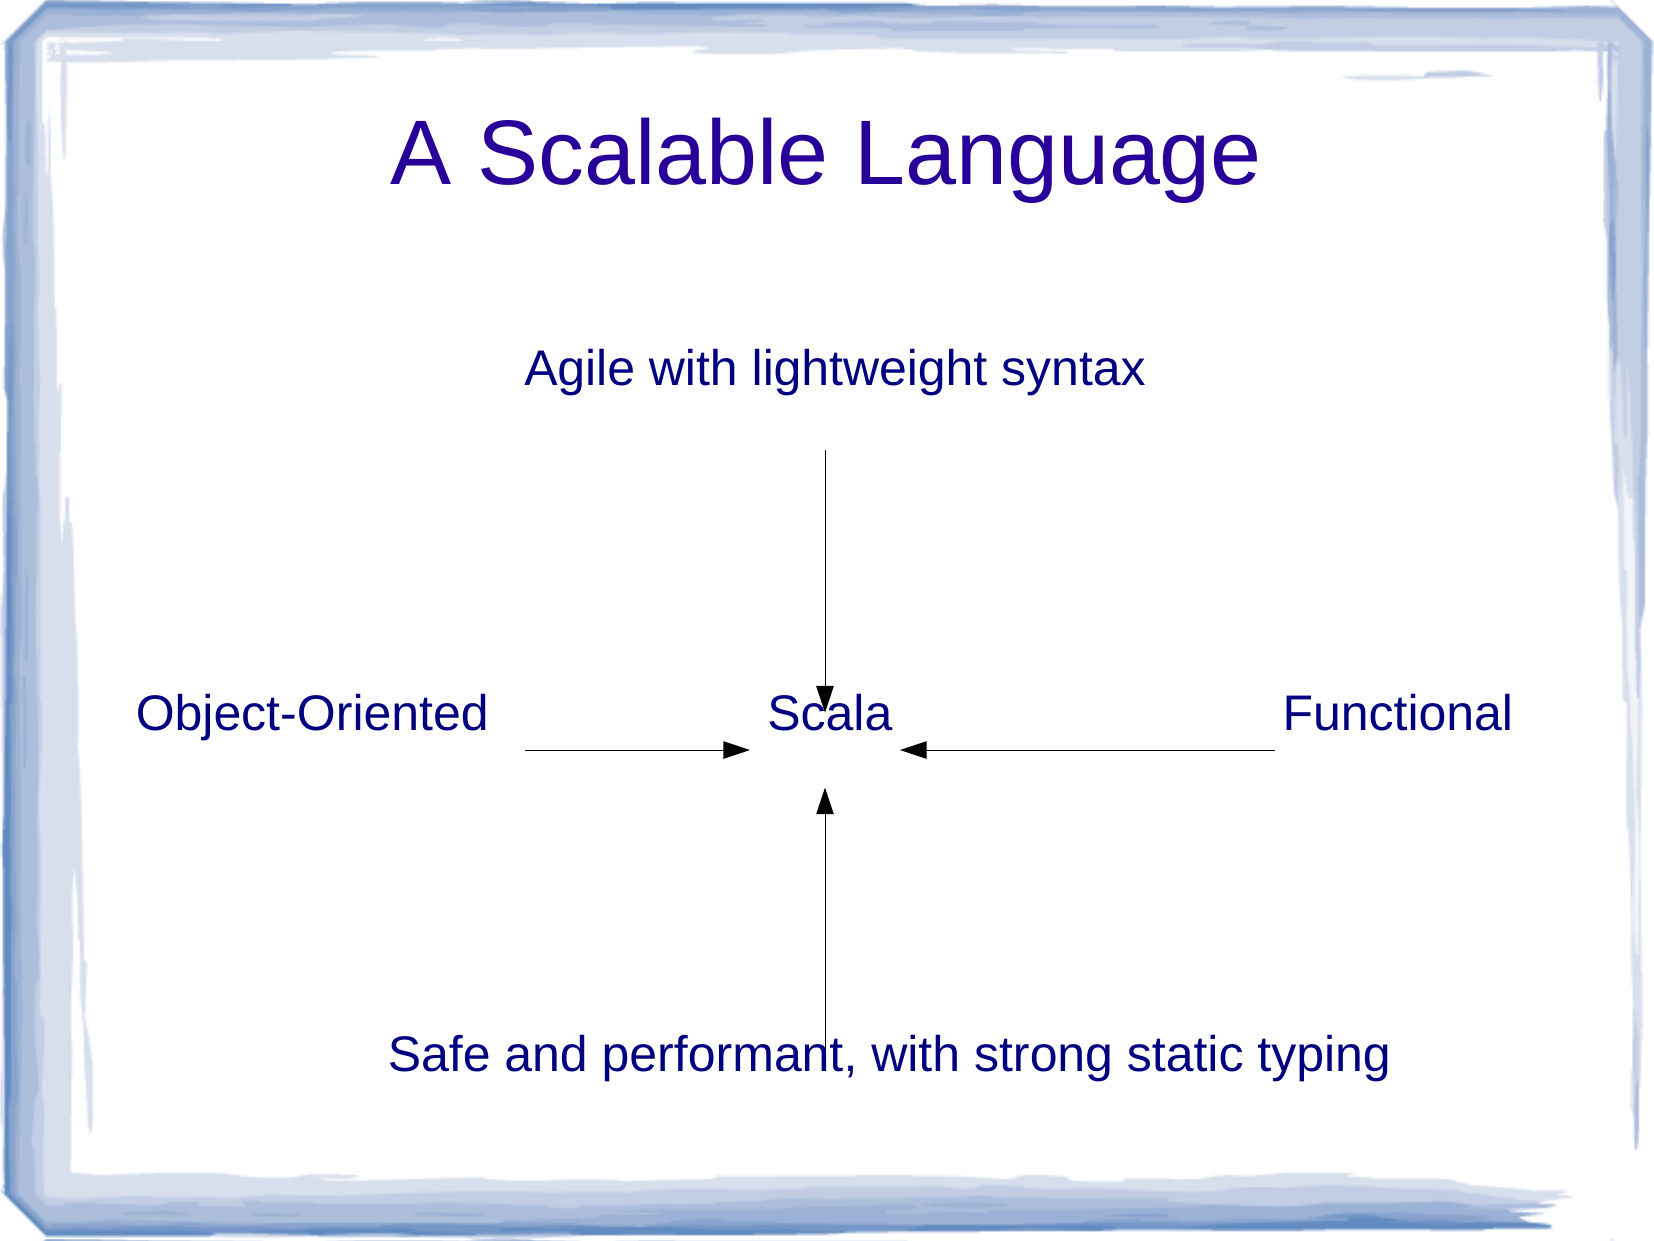

# A Scalable Language
 Agile with lightweight syntax
Object-Oriented Scala Functional
 Safe and performant, with strong static typing